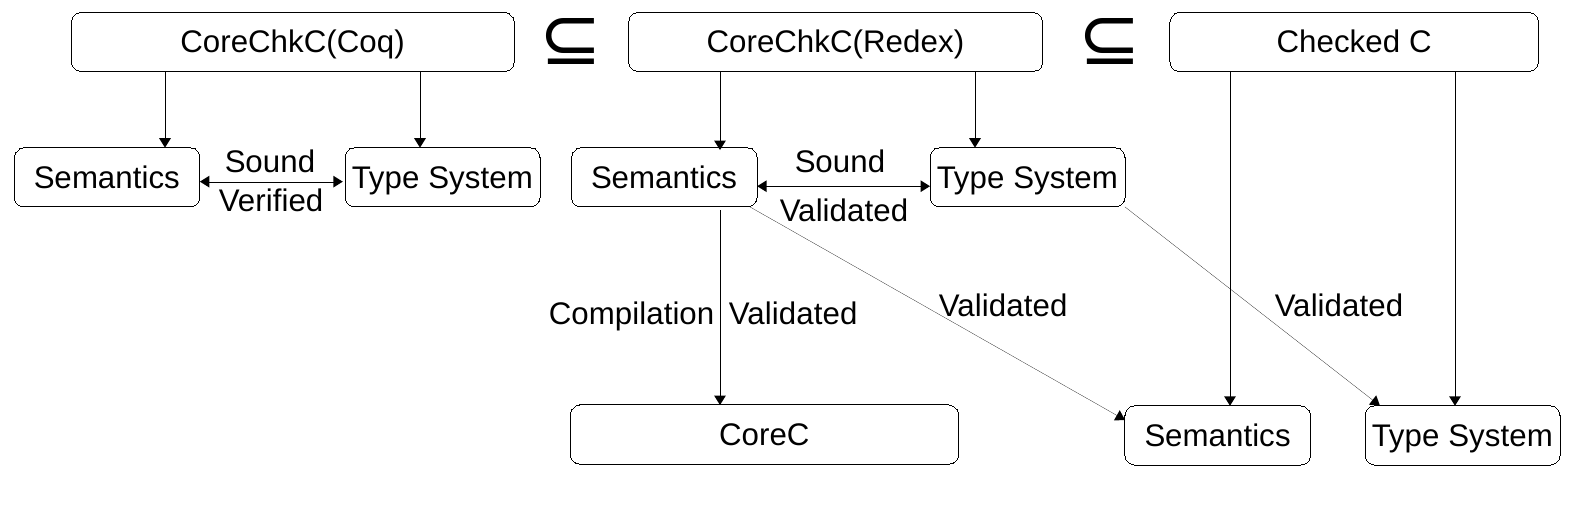

⊆
⊆
CoreChkC(Coq)
CoreChkC(Redex)
Checked C
Sound
Sound
Semantics
Type System
Semantics
Type System
Verified
Validated
Validated
Validated
Compilation
Validated
CoreC
Semantics
Type System